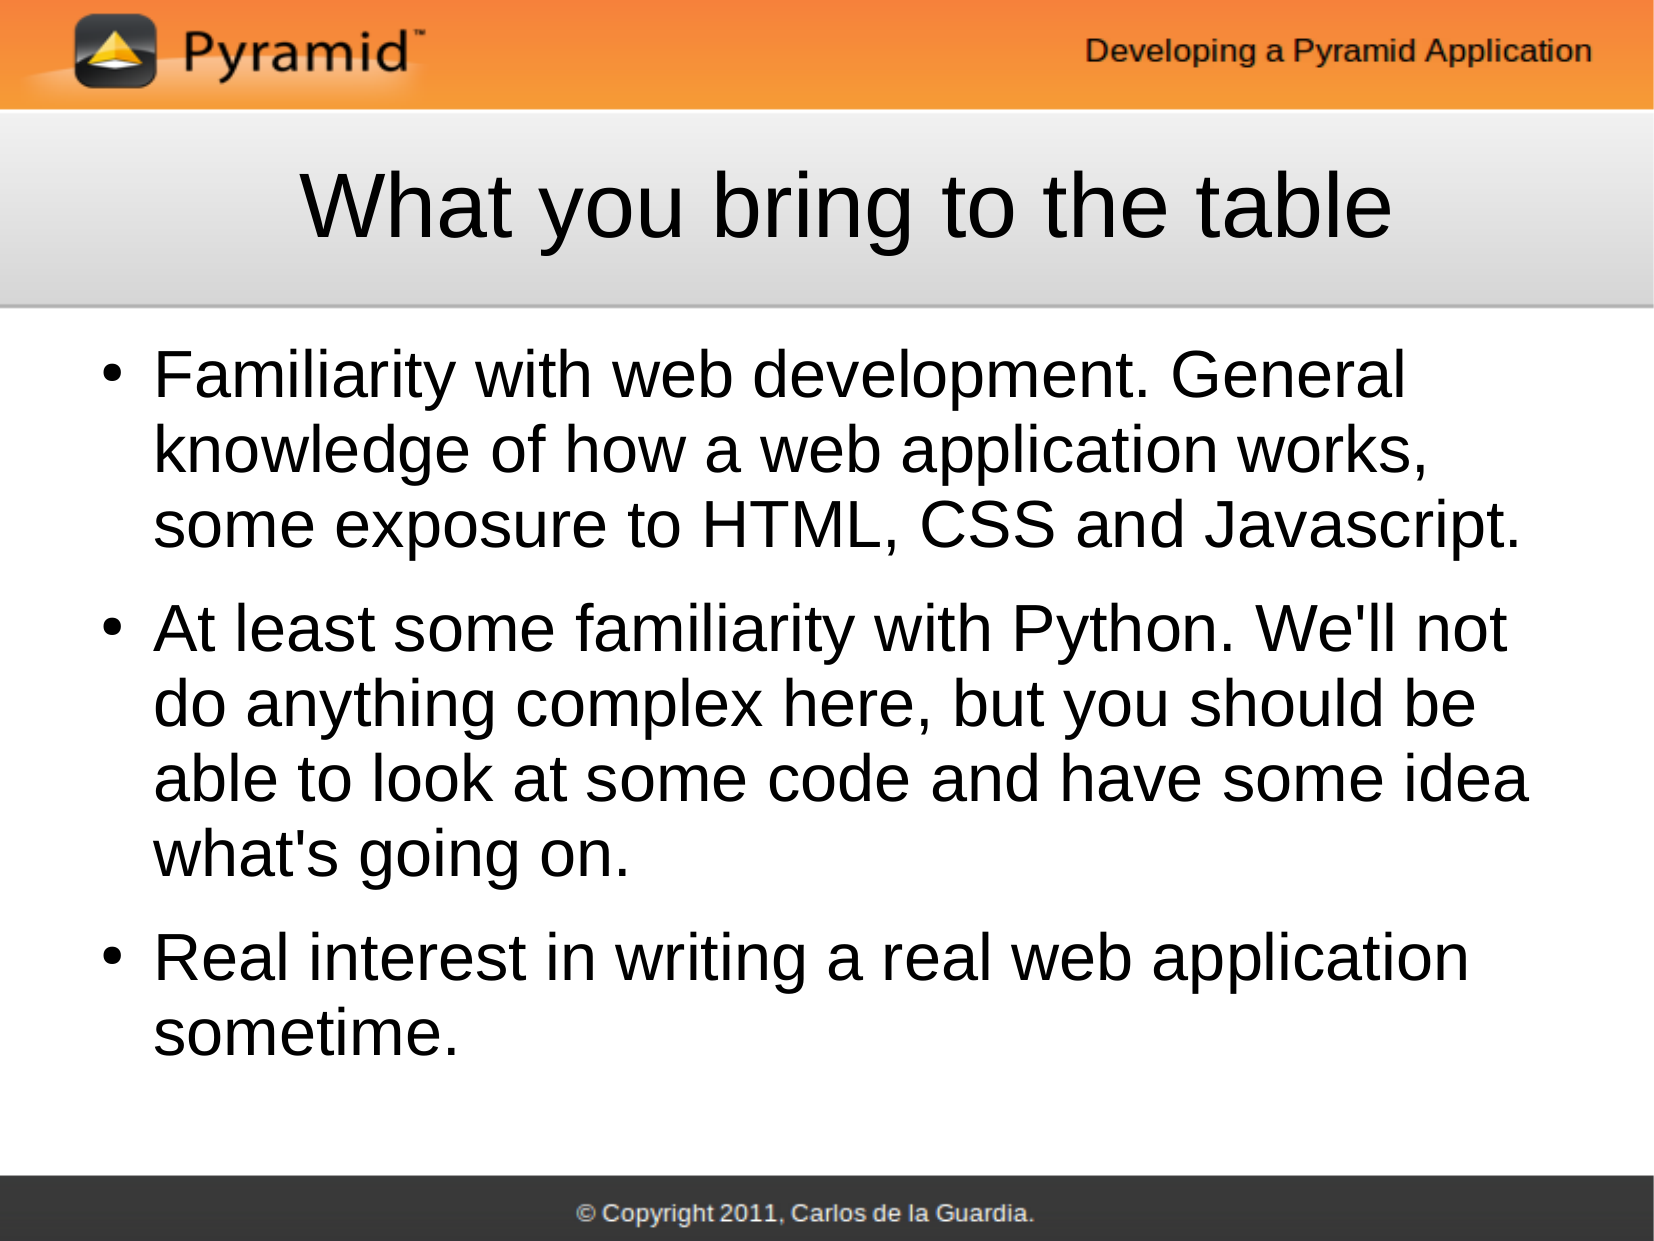

# What you bring to the table
Familiarity with web development. General knowledge of how a web application works, some exposure to HTML, CSS and Javascript.
At least some familiarity with Python. We'll not do anything complex here, but you should be able to look at some code and have some idea what's going on.
Real interest in writing a real web application sometime.